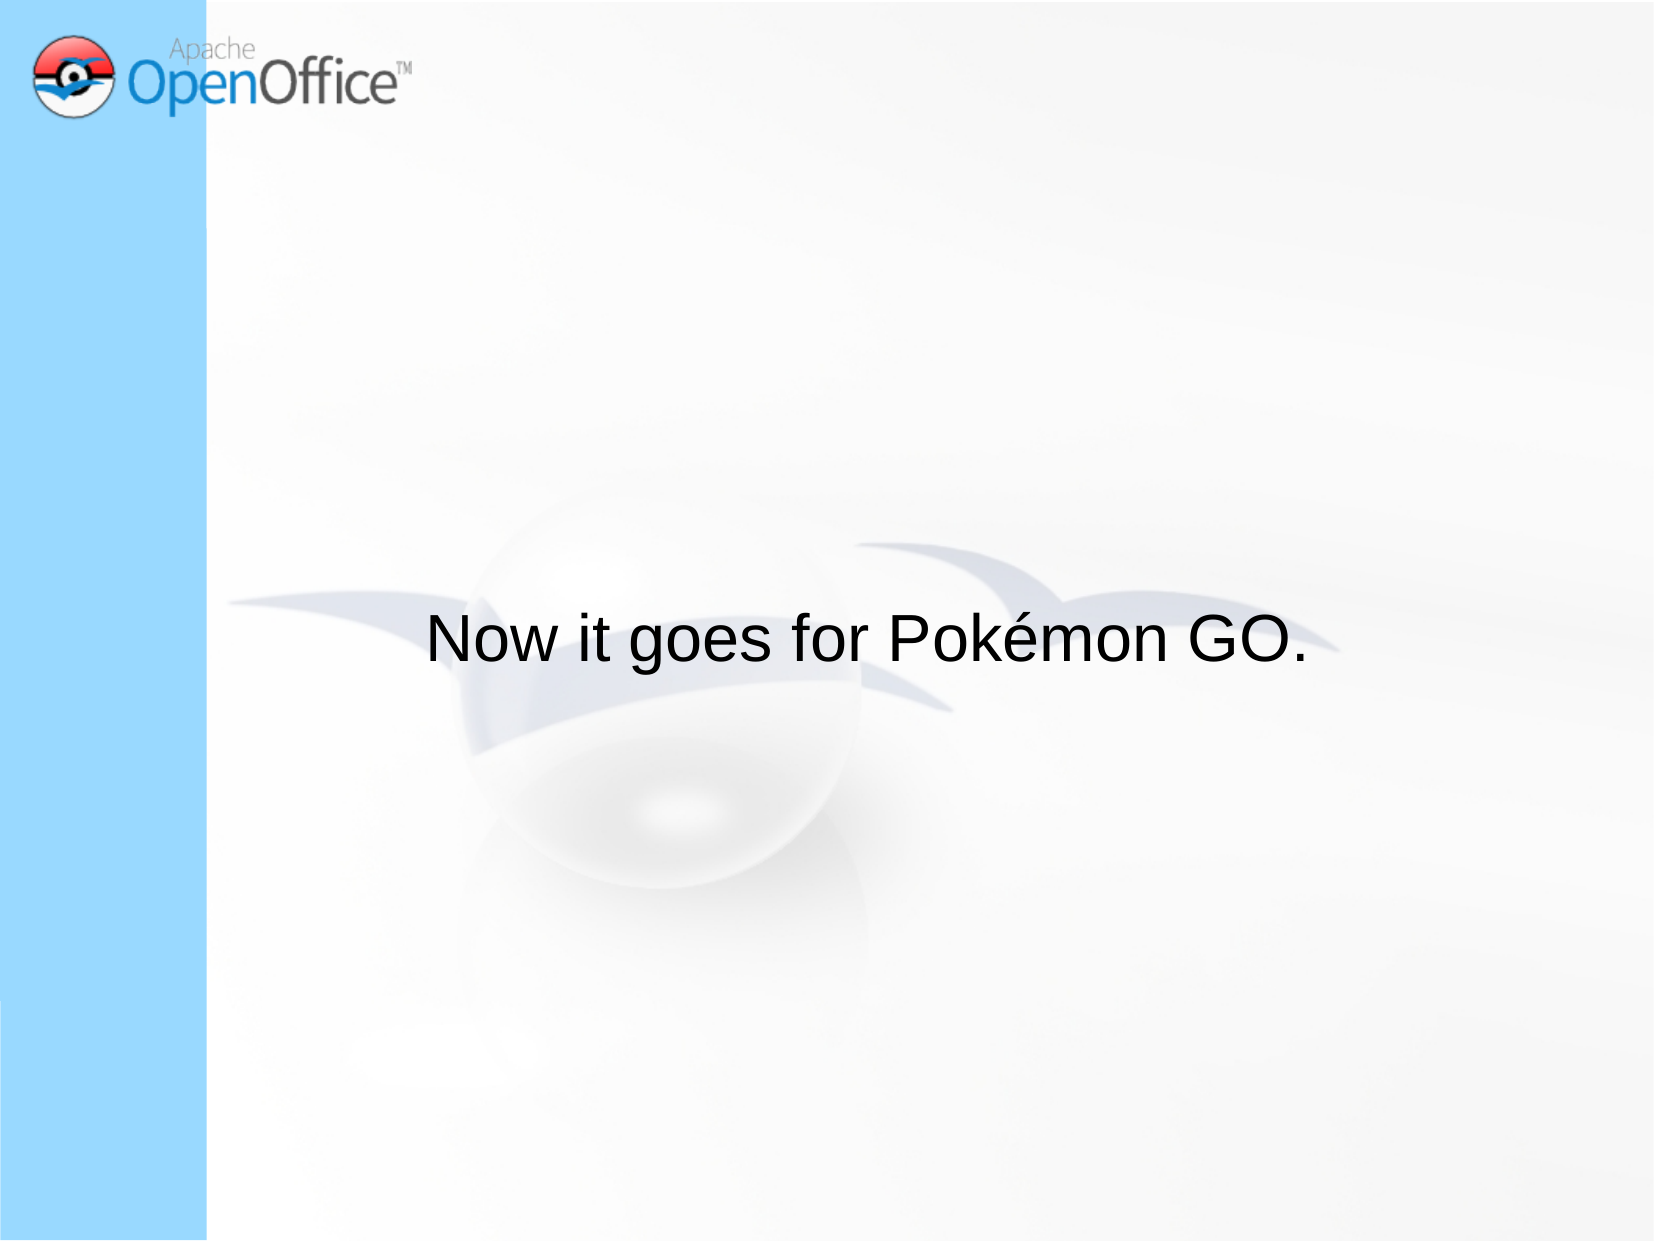

# Now it goes for Pokémon GO.